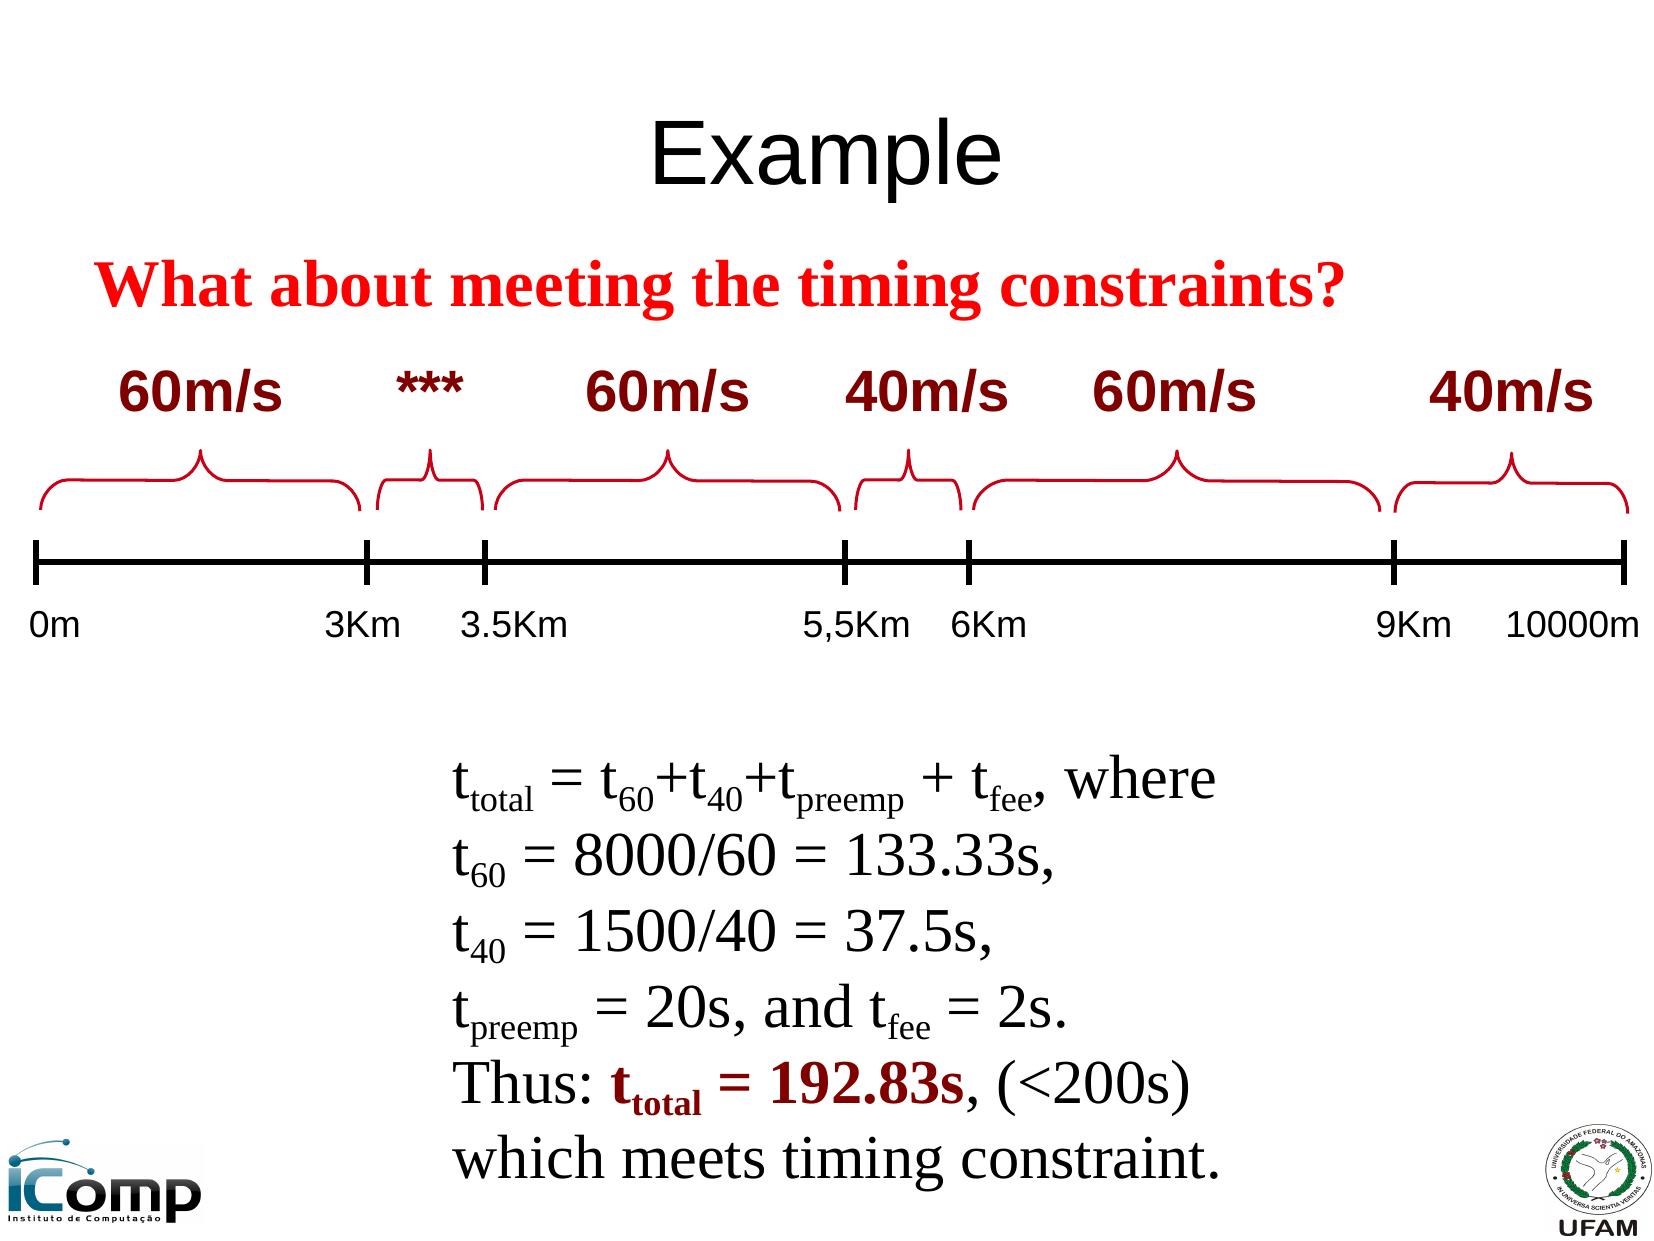

# Example
What about meeting the timing constraints?
60m/s
***
40m/s
40m/s
60m/s
60m/s
0m
3Km
3.5Km
5,5Km
6Km
9Km
10000m
ttotal = t60+t40+tpreemp + tfee, where
t60 = 8000/60 = 133.33s,
t40 = 1500/40 = 37.5s,
tpreemp = 20s, and tfee = 2s.
Thus: ttotal = 192.83s, (<200s)
which meets timing constraint.